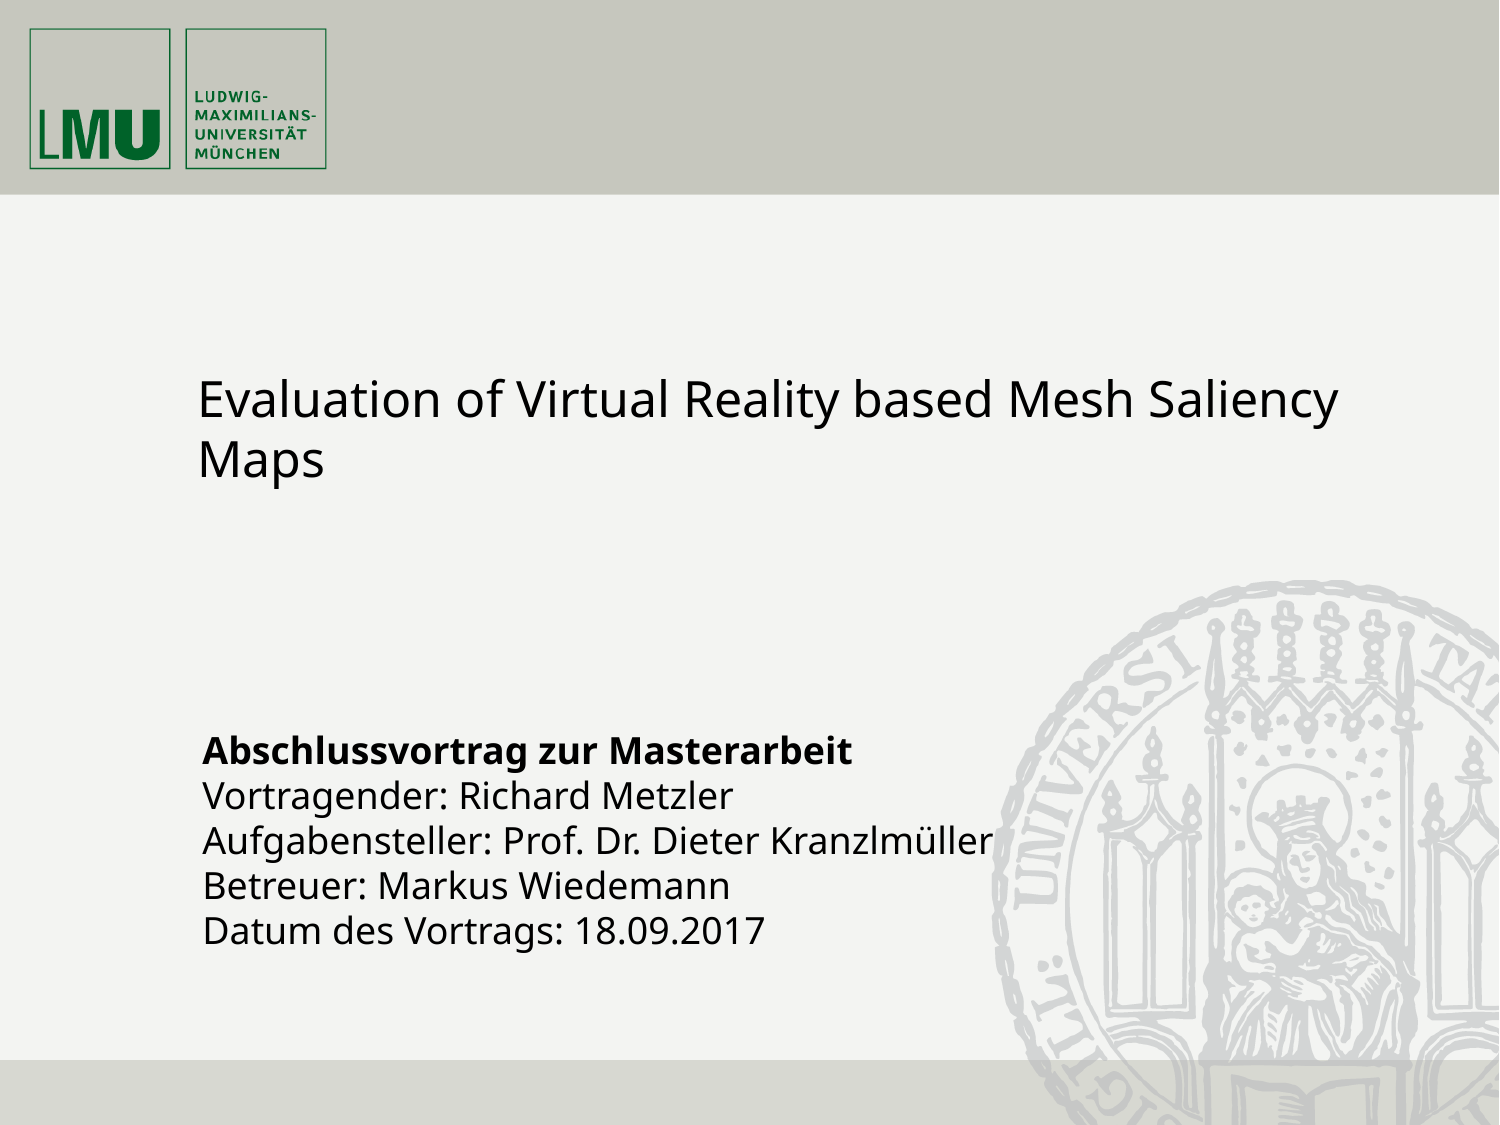

Evaluation of Virtual Reality based Mesh Saliency Maps
Abschlussvortrag zur Masterarbeit
Vortragender: Richard Metzler
Aufgabensteller: Prof. Dr. Dieter Kranzlmüller
Betreuer: Markus Wiedemann
Datum des Vortrags: 18.09.2017